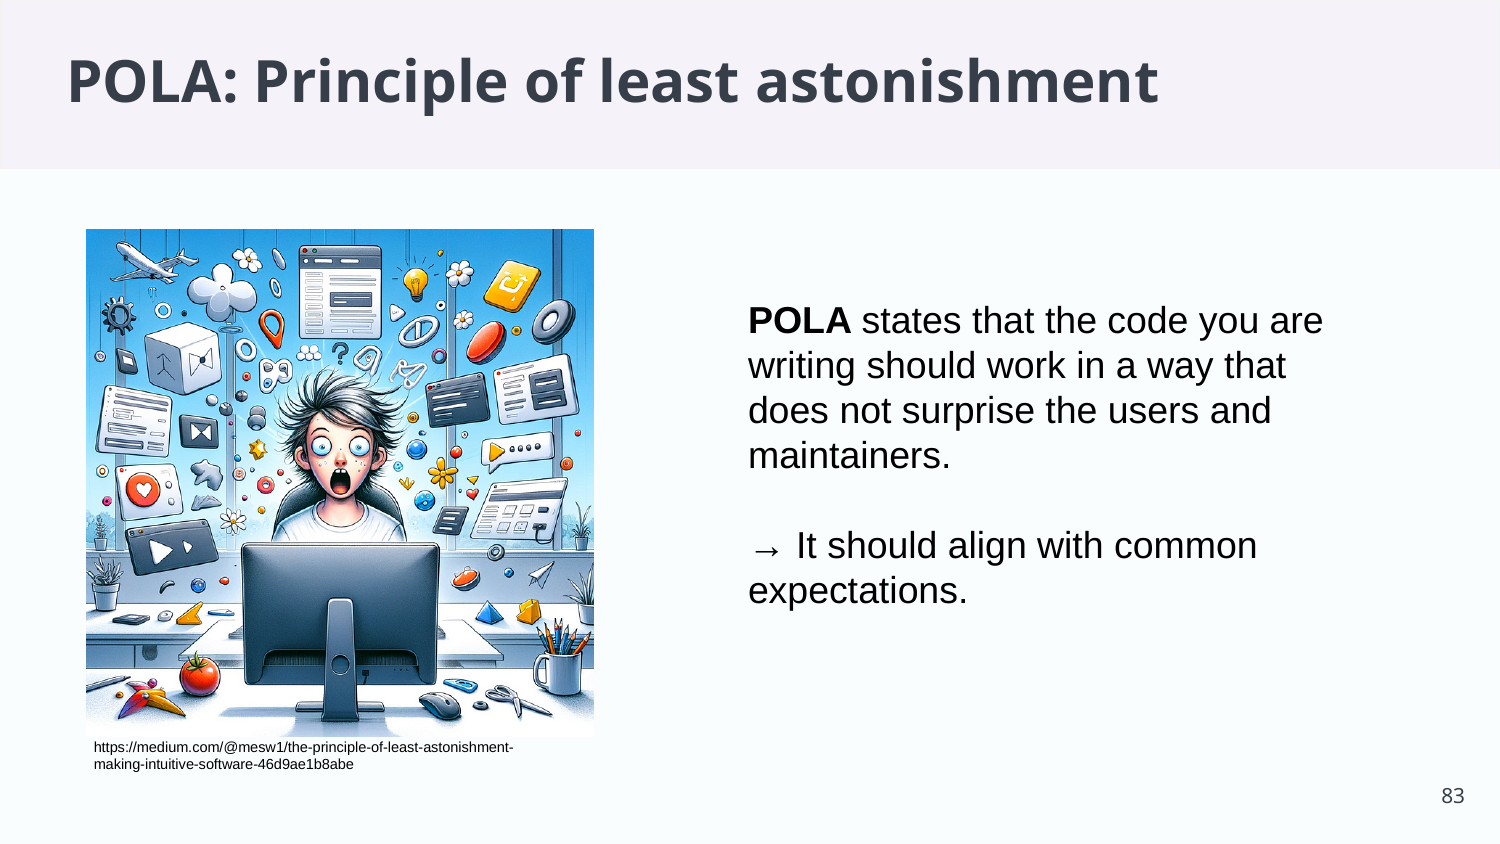

# POLA: Principle of least astonishment
POLA states that the code you are writing should work in a way that does not surprise the users and maintainers.
→ It should align with common expectations.
https://medium.com/@mesw1/the-principle-of-least-astonishment-making-intuitive-software-46d9ae1b8abe